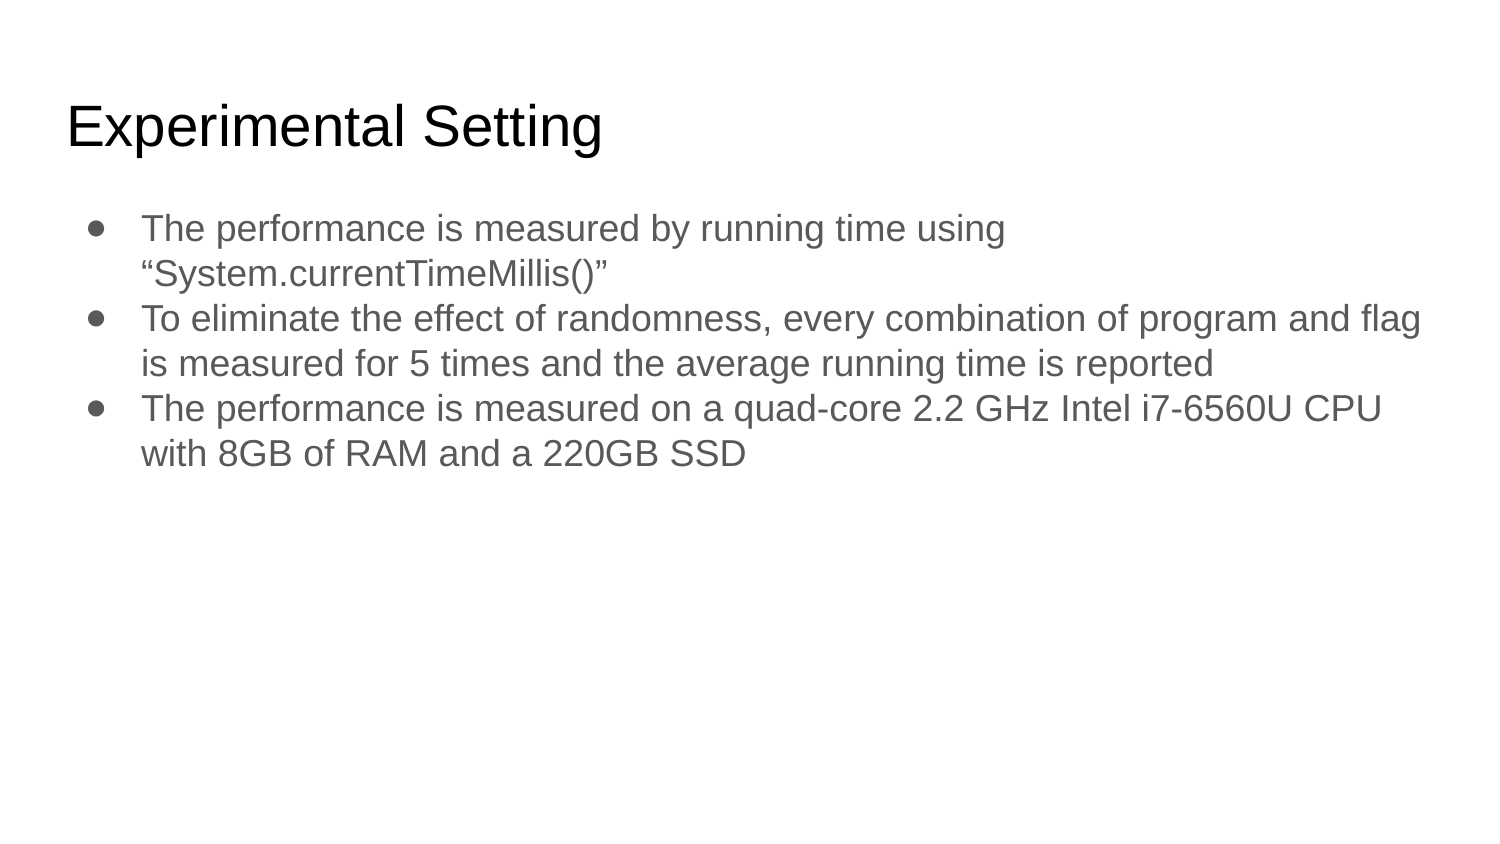

# Experimental Setting
The performance is measured by running time using “System.currentTimeMillis()”
To eliminate the effect of randomness, every combination of program and flag is measured for 5 times and the average running time is reported
The performance is measured on a quad-core 2.2 GHz Intel i7-6560U CPU with 8GB of RAM and a 220GB SSD